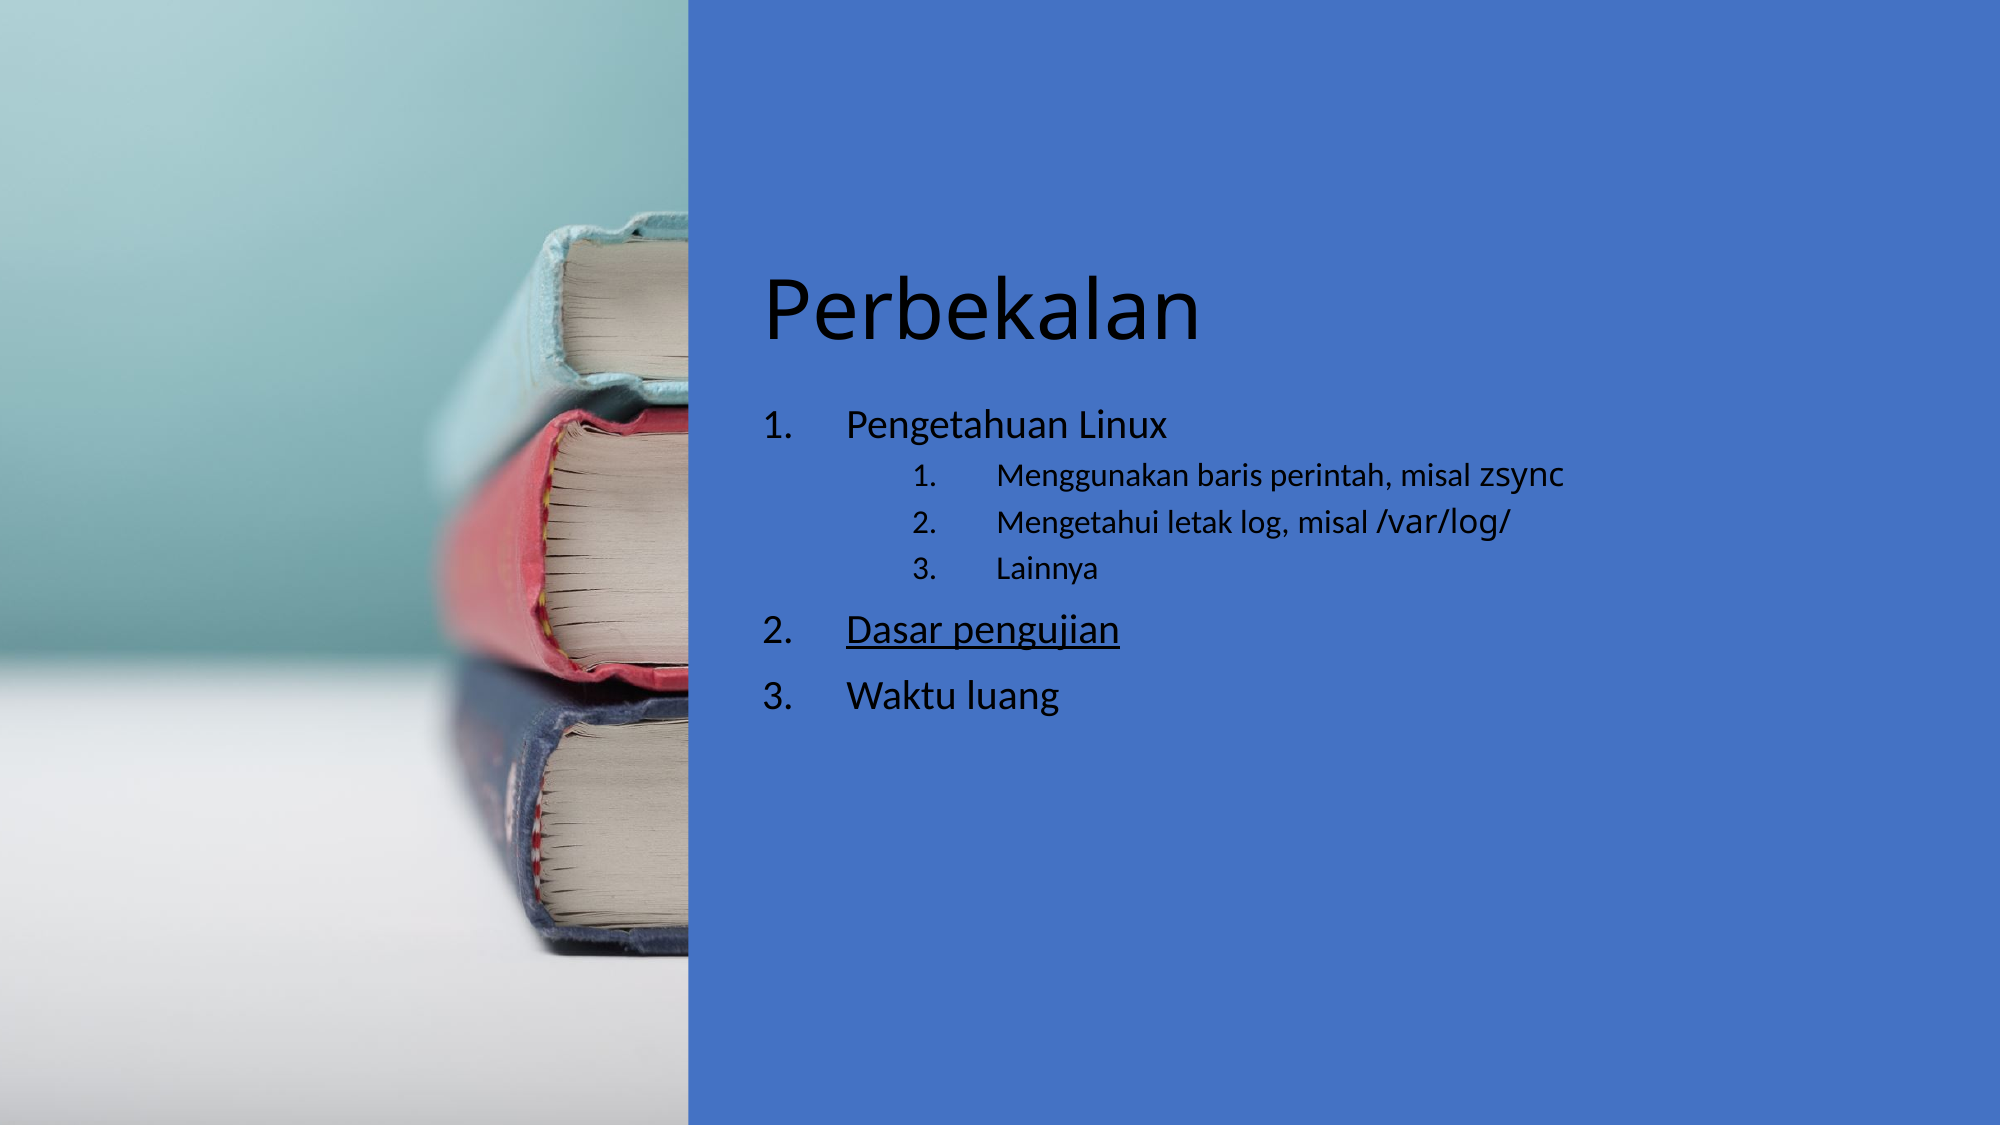

# Perbekalan
Pengetahuan Linux
Menggunakan baris perintah, misal zsync
Mengetahui letak log, misal /var/log/
Lainnya
Dasar pengujian
Waktu luang